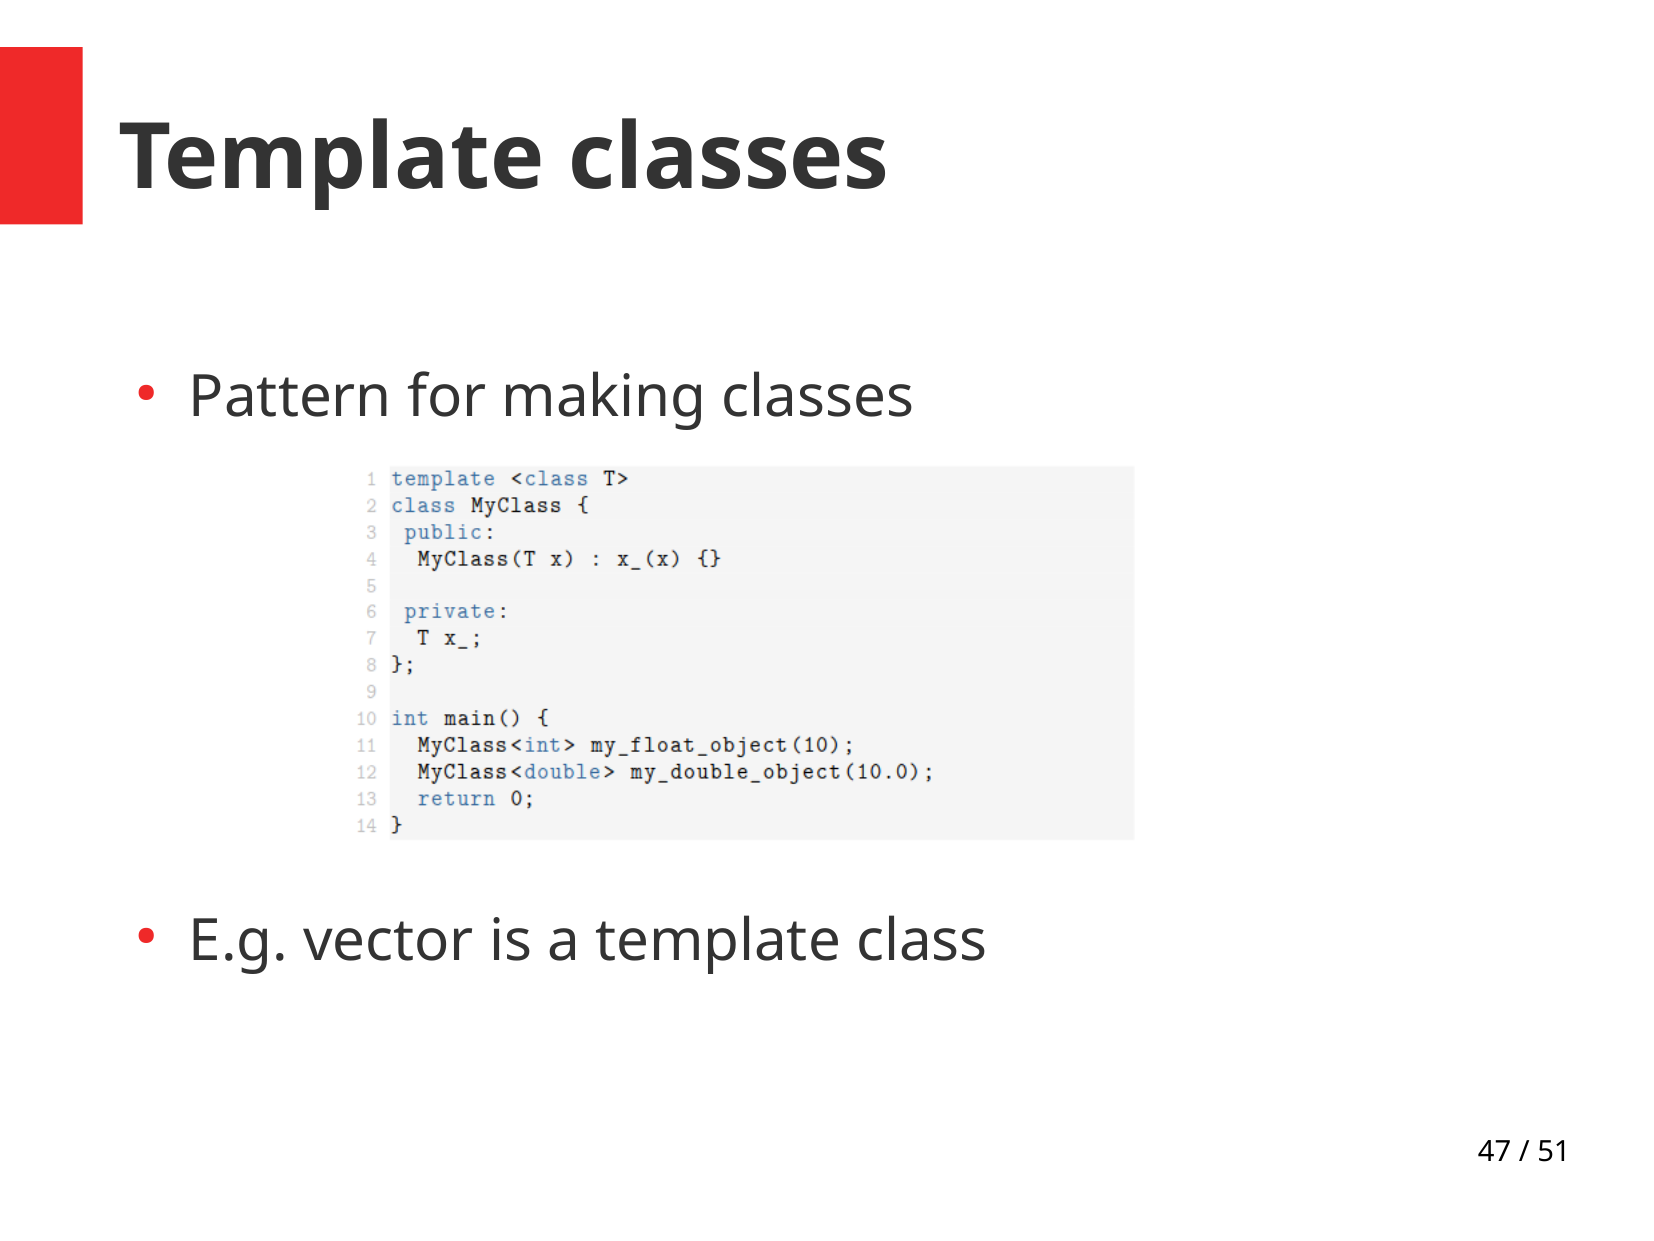

# Template classes
Pattern for making classes
E.g. vector is a template class
47